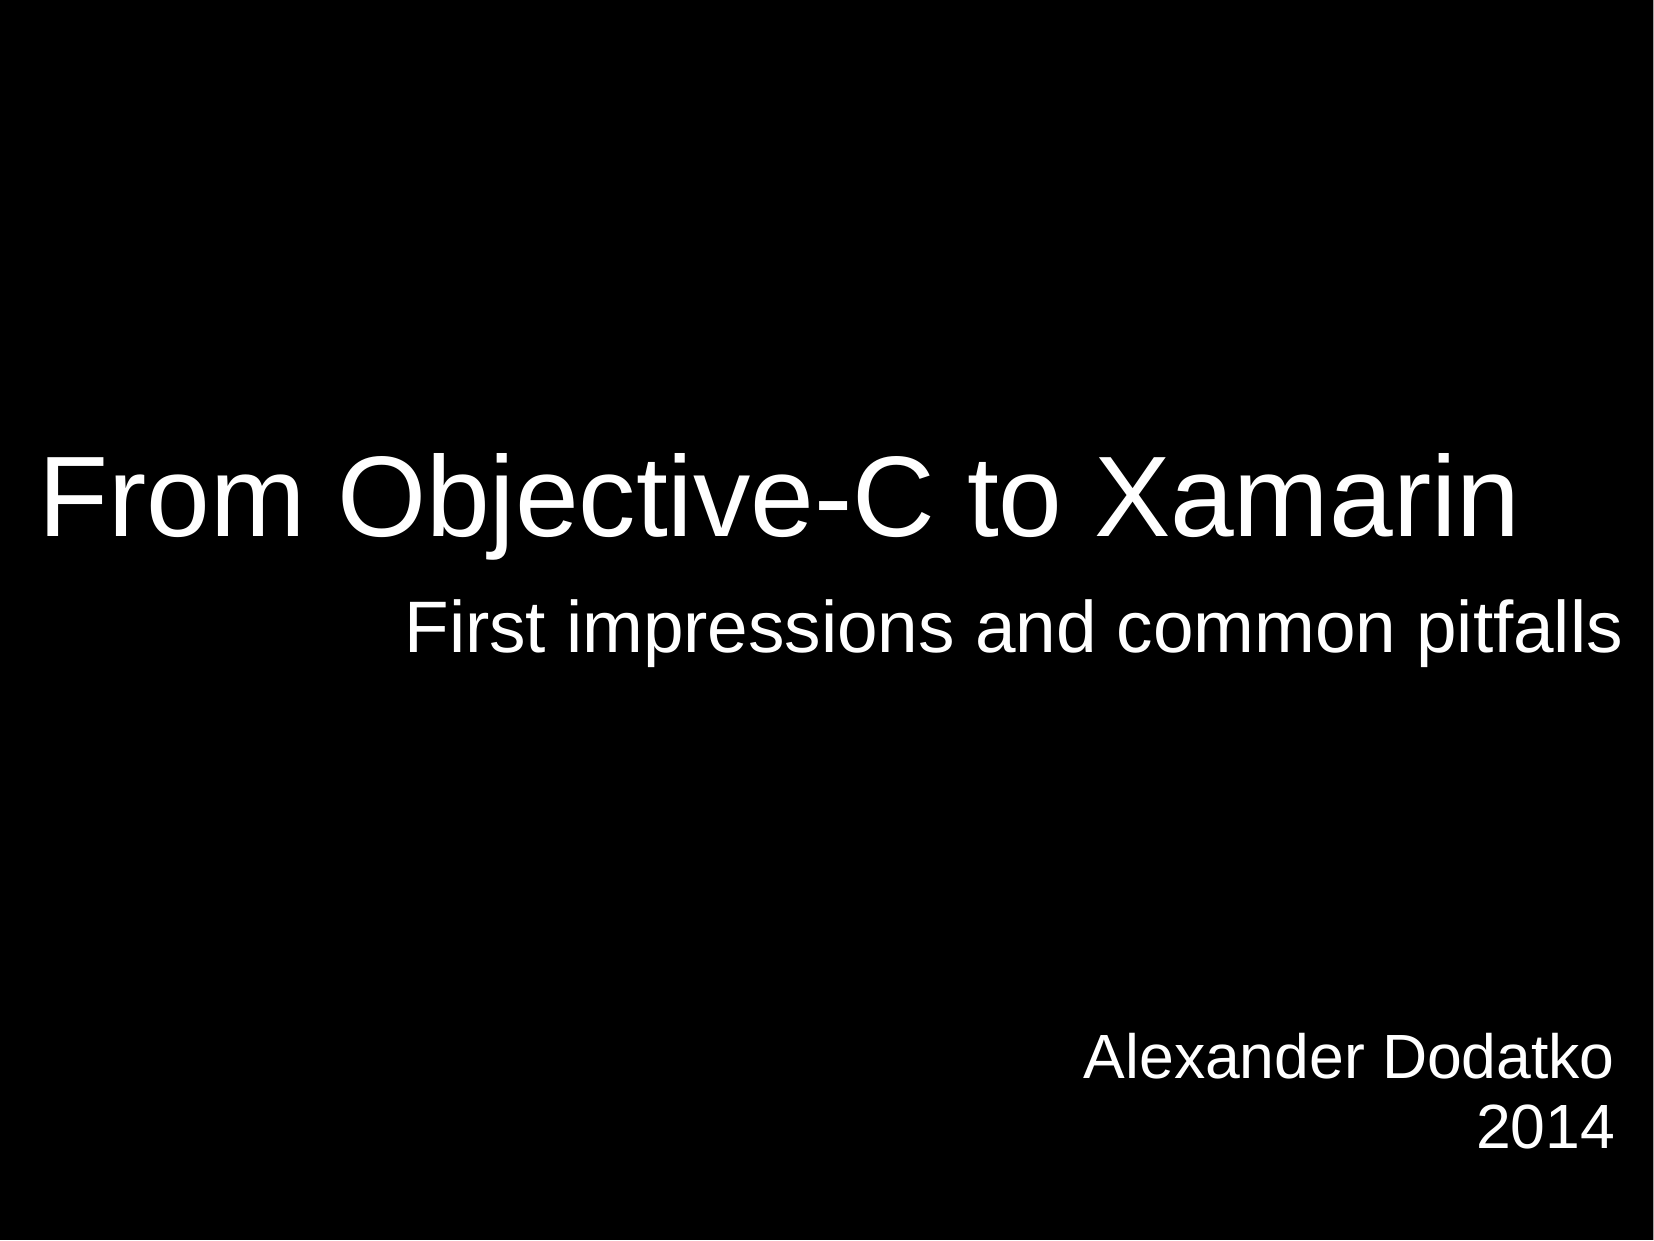

From Objective-C to Xamarin
First impressions and common pitfalls
Alexander Dodatko
2014